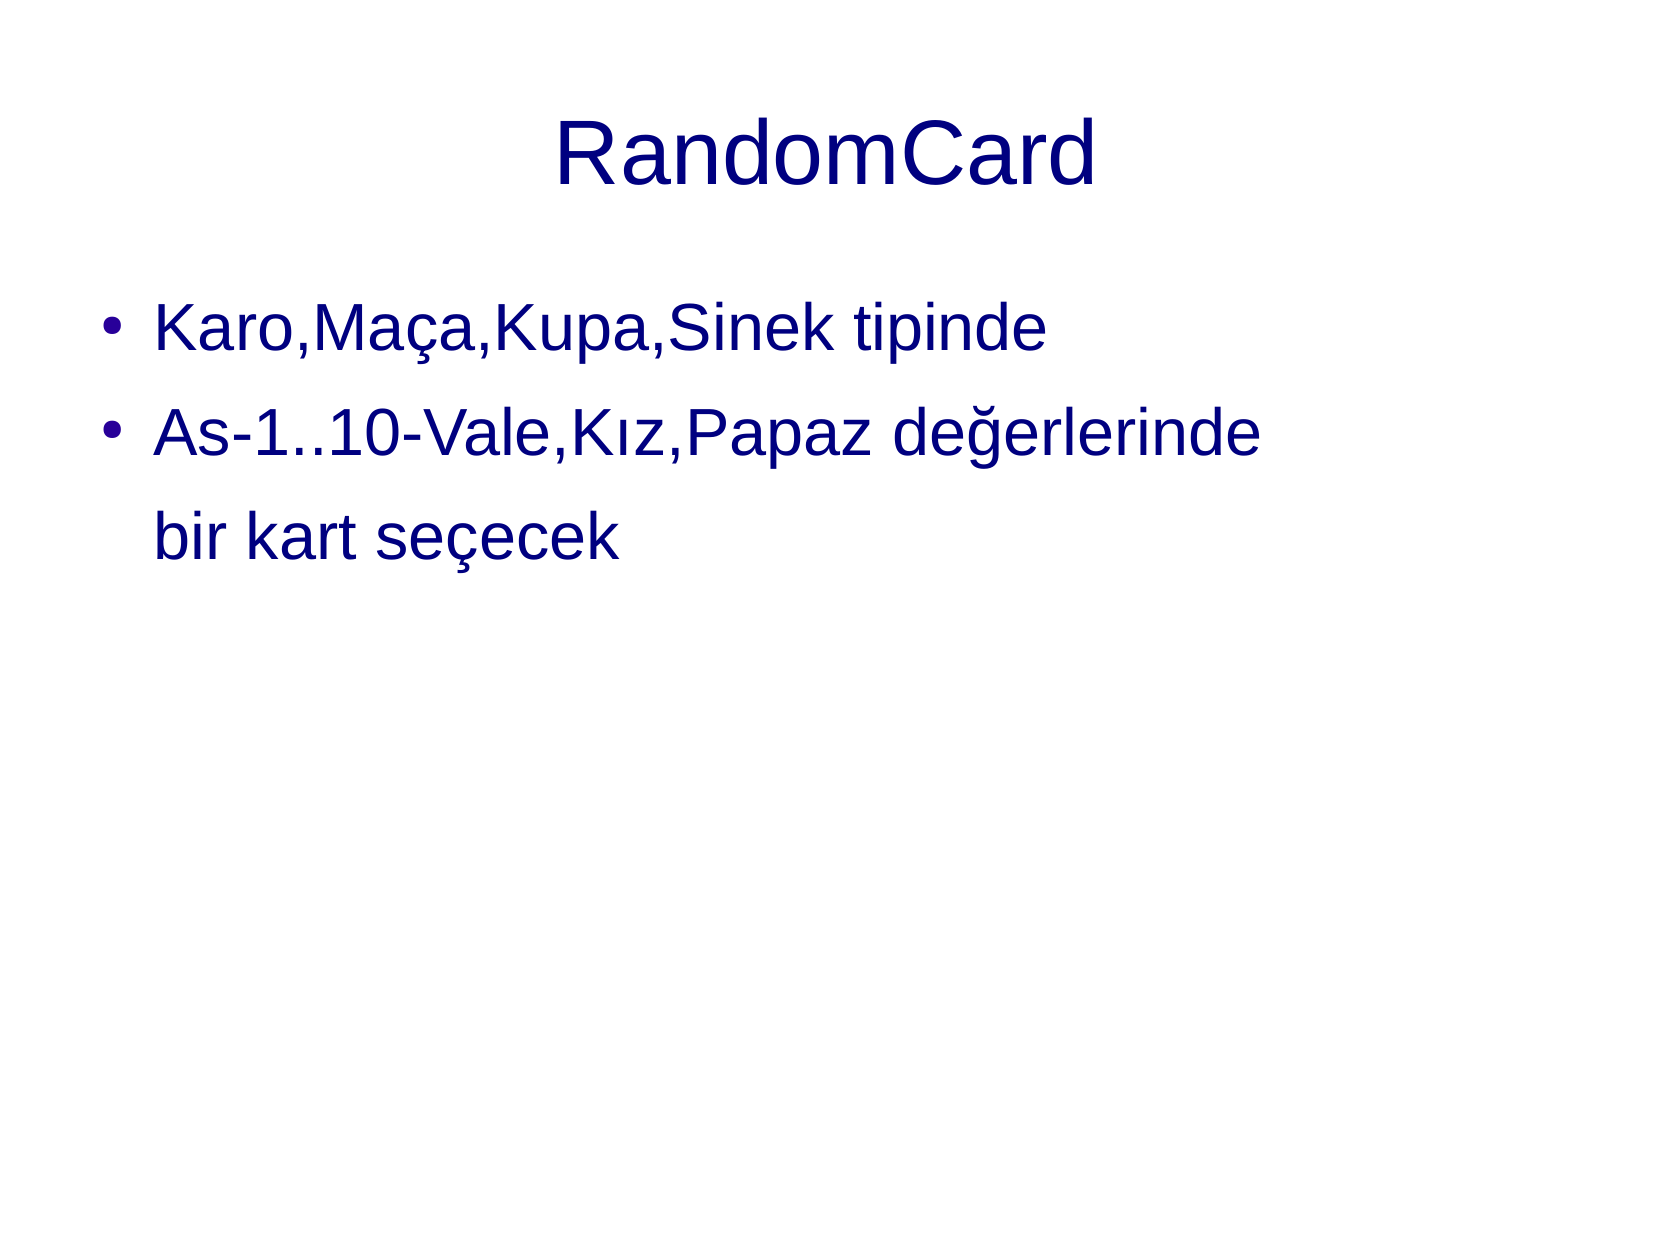

# RandomCard
Karo,Maça,Kupa,Sinek tipinde
As-1..10-Vale,Kız,Papaz değerlerinde
bir kart seçecek